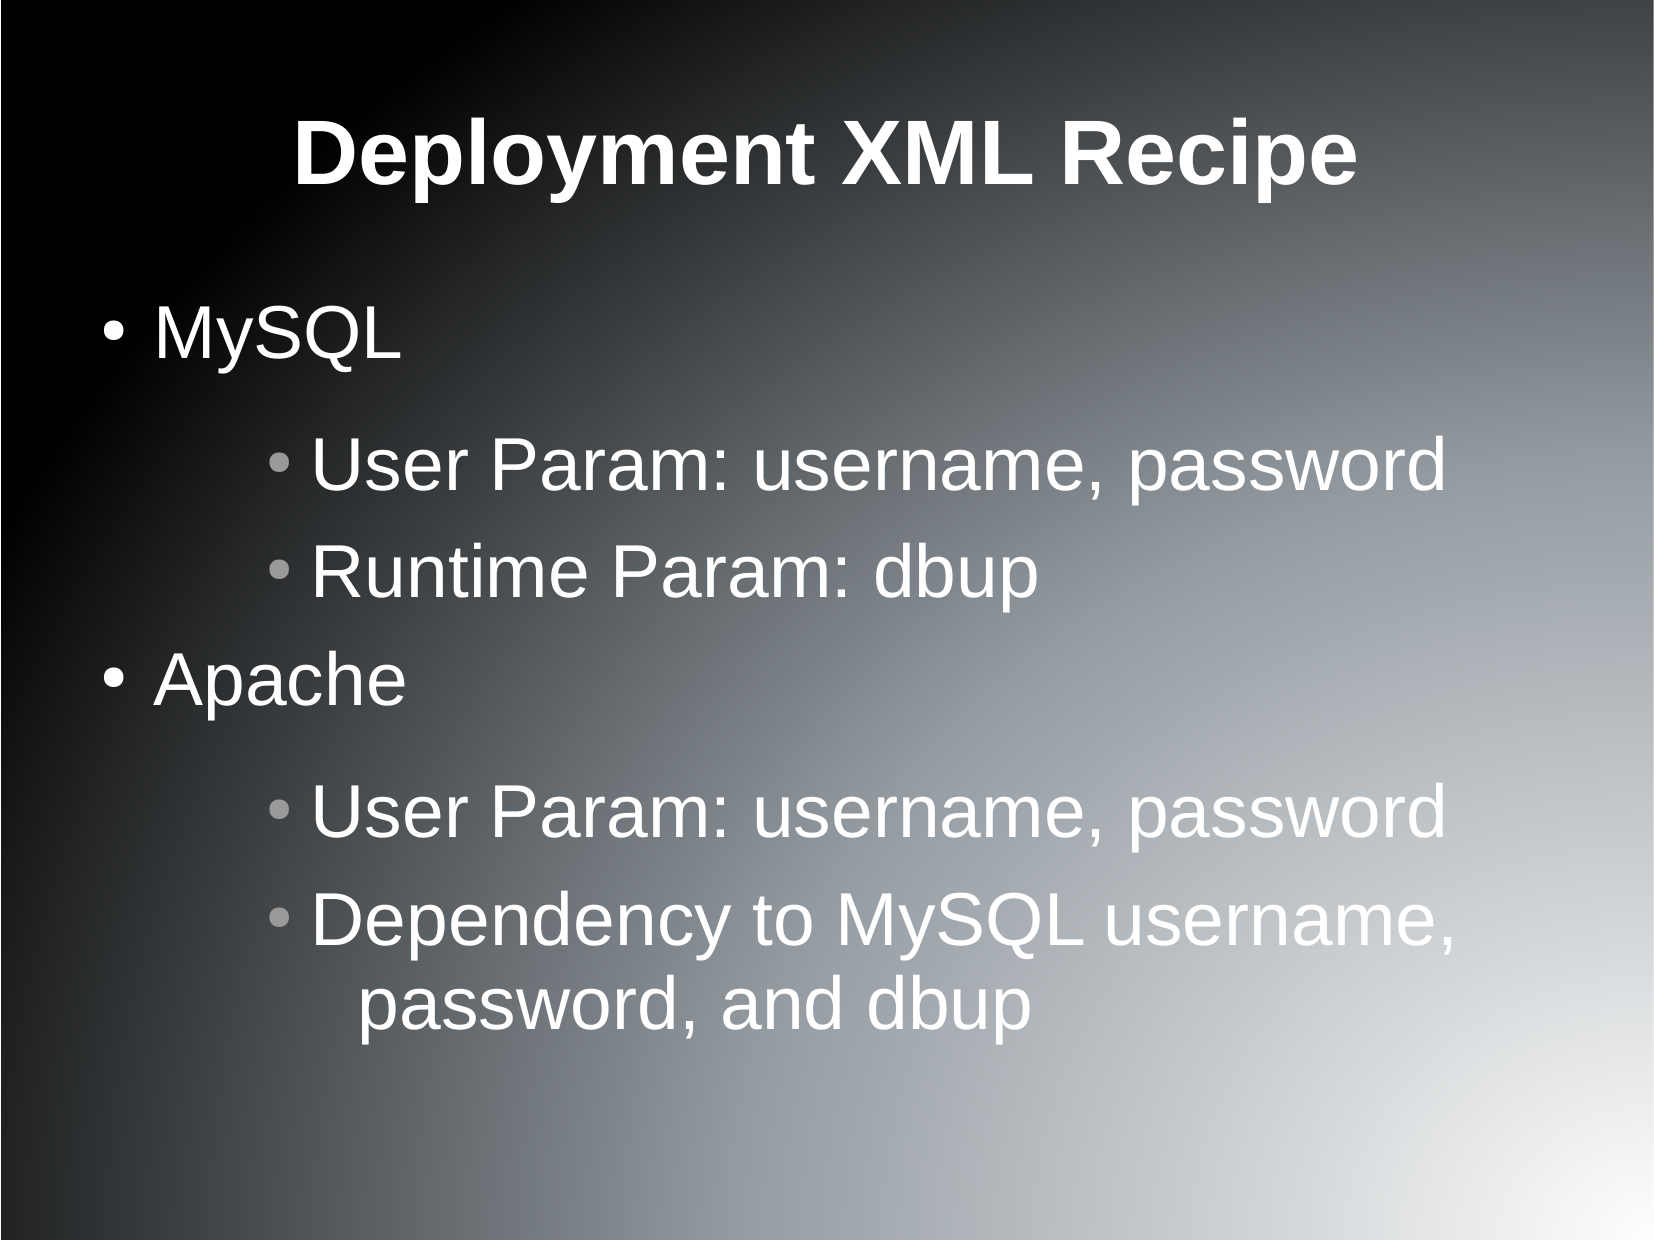

# Deployment XML Recipe
MySQL
User Param: username, password
Runtime Param: dbup
Apache
User Param: username, password
Dependency to MySQL username, password, and dbup